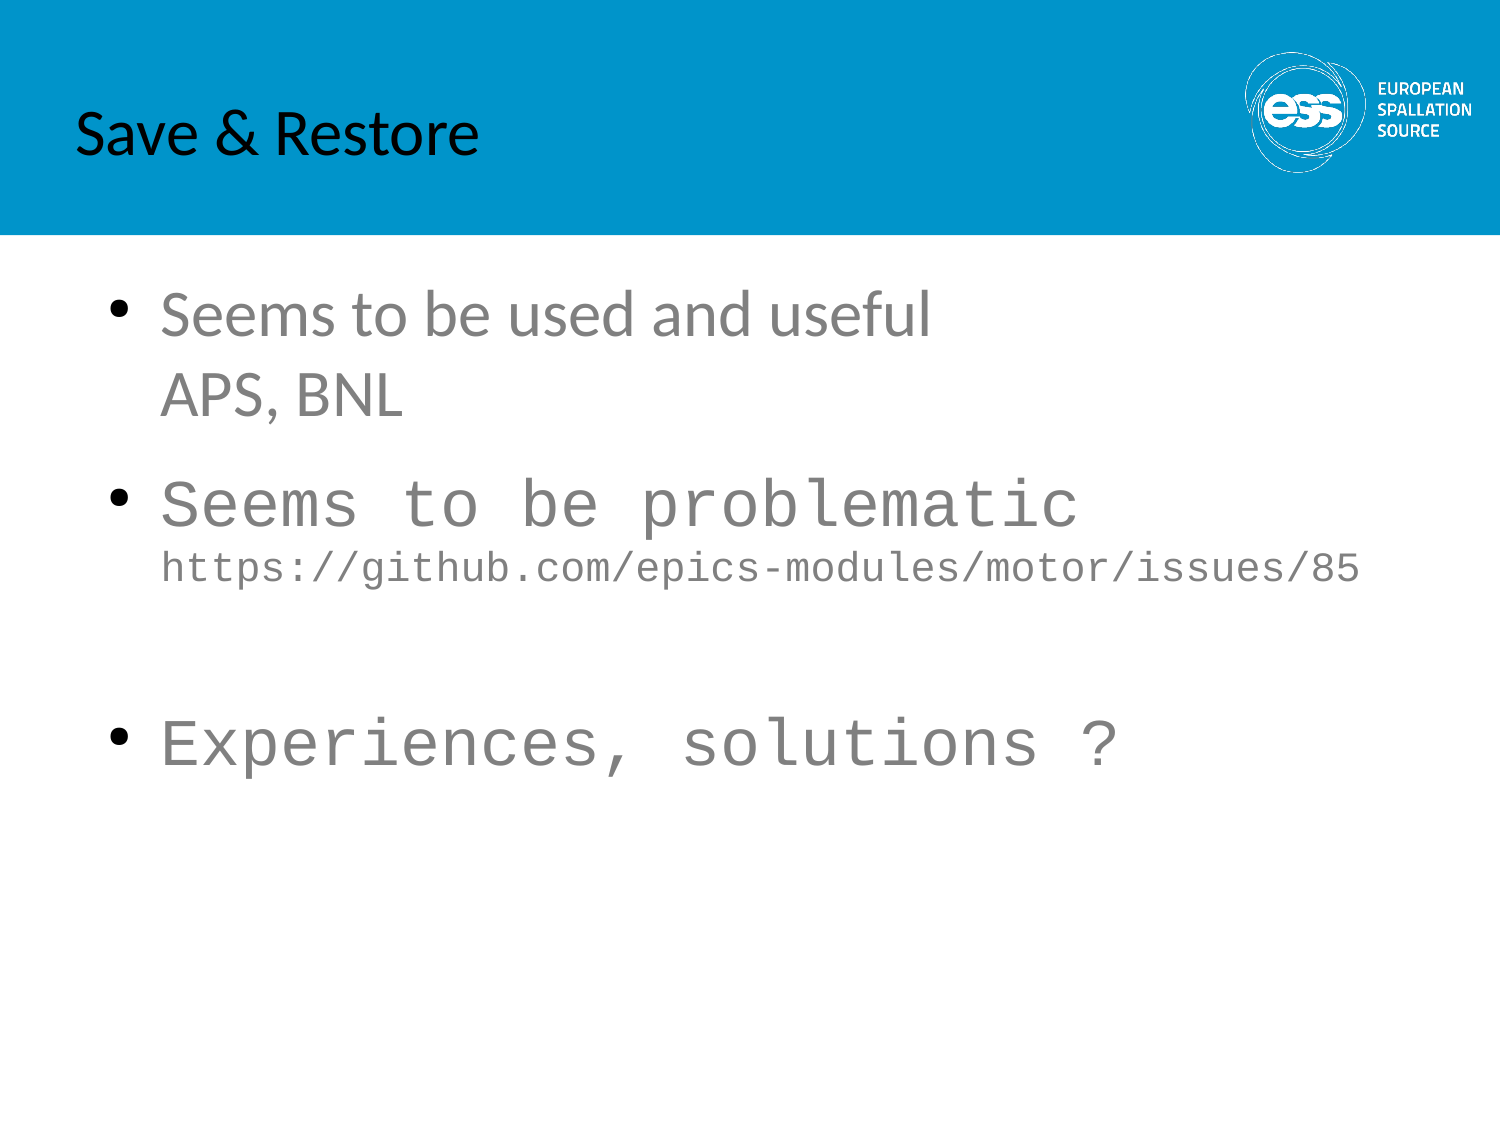

# Save & Restore
Seems to be used and useful
APS, BNL
Seems to be problematic
https://github.com/epics-modules/motor/issues/85
Experiences, solutions ?